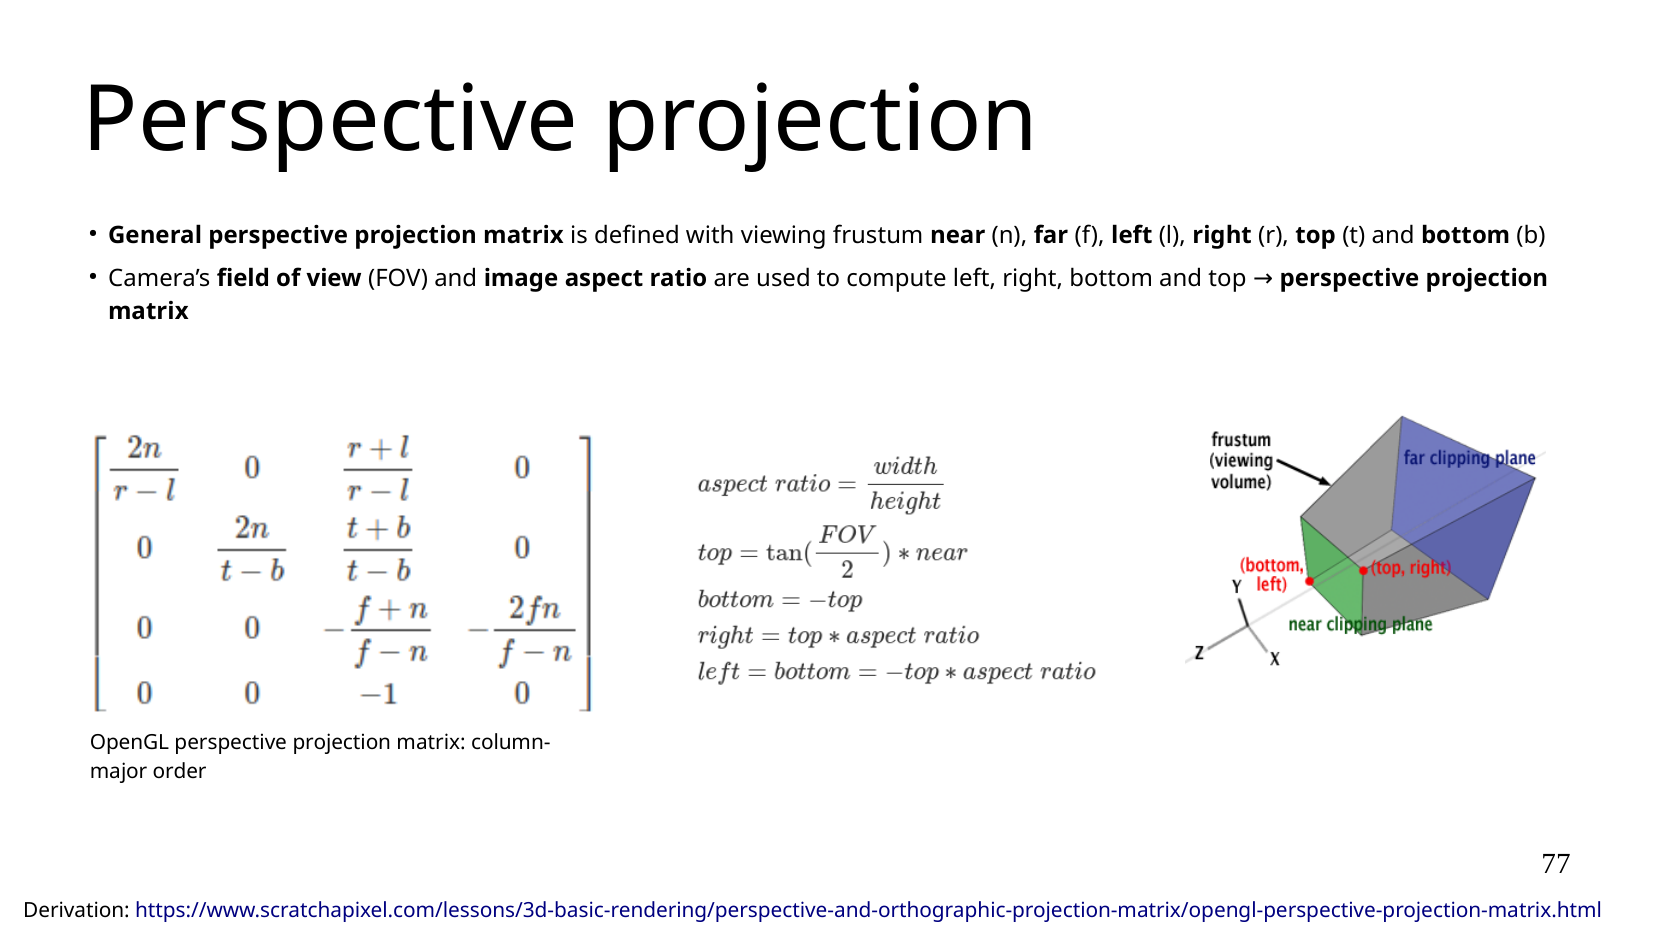

# Perspective projection
General perspective projection matrix is defined with viewing frustum near (n), far (f), left (l), right (r), top (t) and bottom (b)
Camera’s field of view (FOV) and image aspect ratio are used to compute left, right, bottom and top → perspective projection matrix
OpenGL perspective projection matrix: column-major order
77
Derivation: https://www.scratchapixel.com/lessons/3d-basic-rendering/perspective-and-orthographic-projection-matrix/opengl-perspective-projection-matrix.html